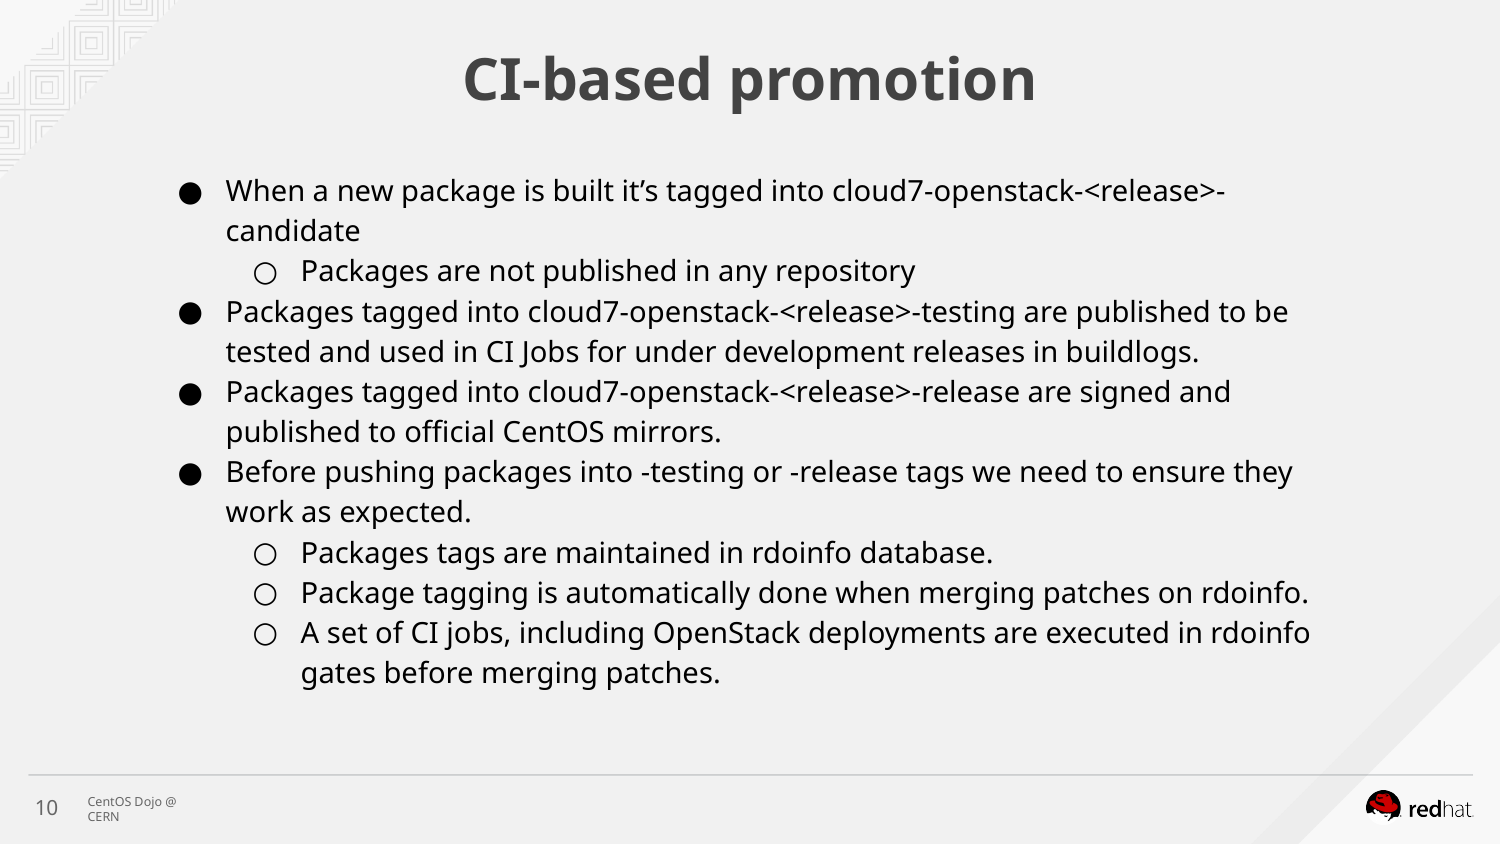

CI-based promotion
# When a new package is built it’s tagged into cloud7-openstack-<release>-candidate
Packages are not published in any repository
Packages tagged into cloud7-openstack-<release>-testing are published to be tested and used in CI Jobs for under development releases in buildlogs.
Packages tagged into cloud7-openstack-<release>-release are signed and published to official CentOS mirrors.
Before pushing packages into -testing or -release tags we need to ensure they work as expected.
Packages tags are maintained in rdoinfo database.
Package tagging is automatically done when merging patches on rdoinfo.
A set of CI jobs, including OpenStack deployments are executed in rdoinfo gates before merging patches.